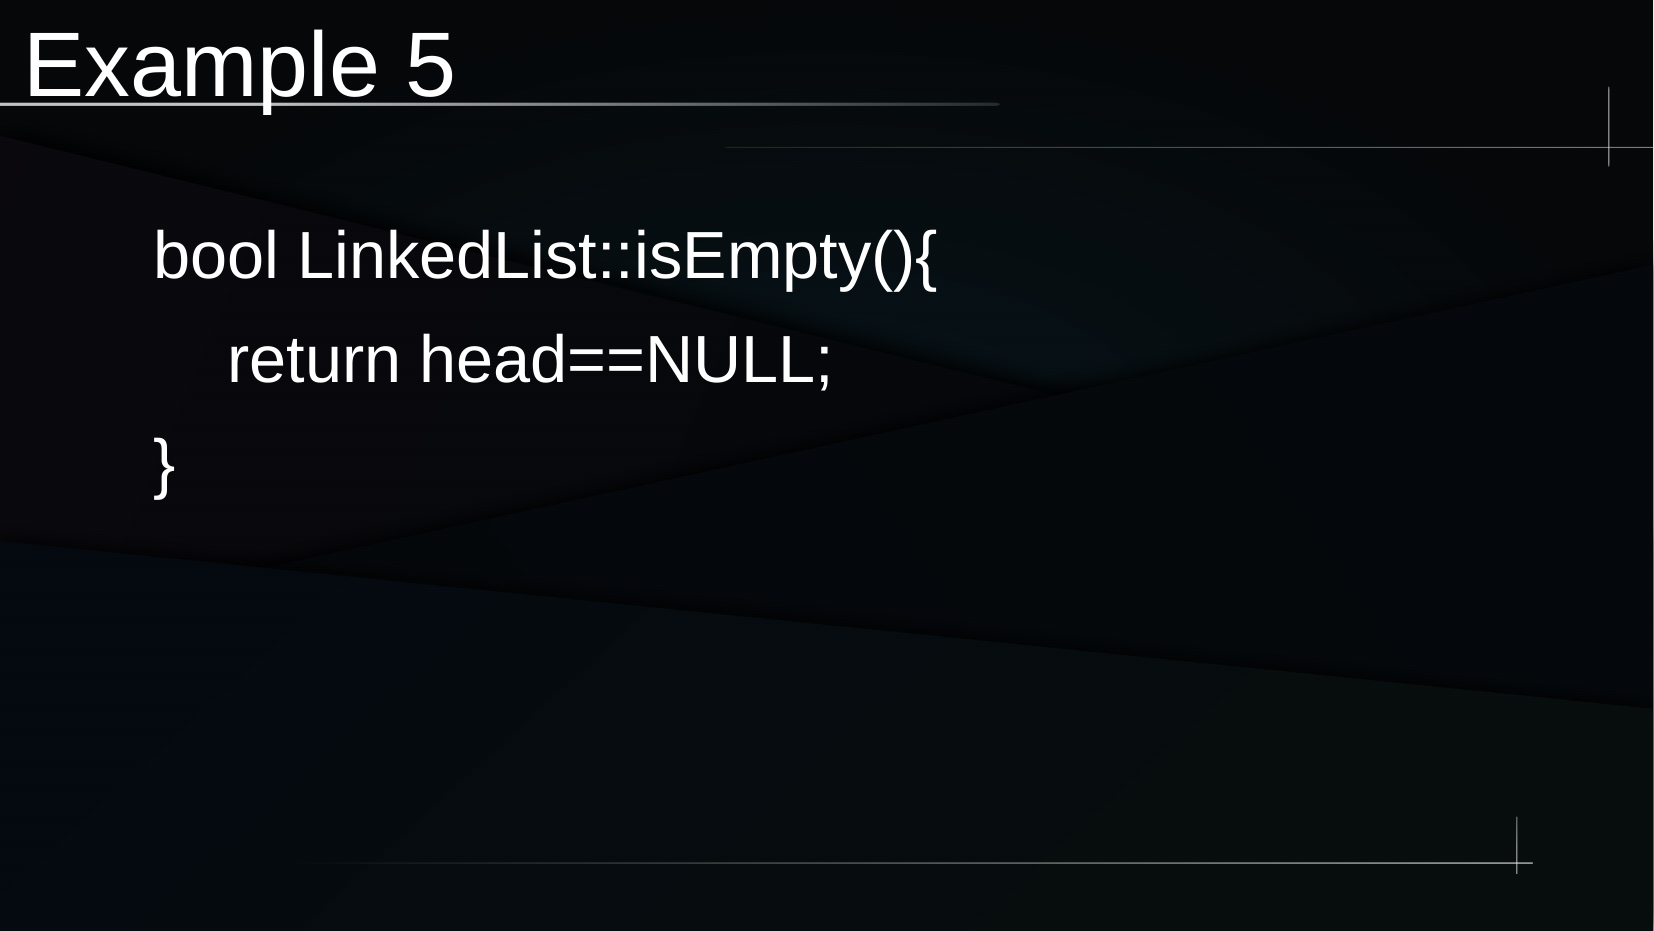

# Example 5
bool LinkedList::isEmpty(){
 return head==NULL;
}